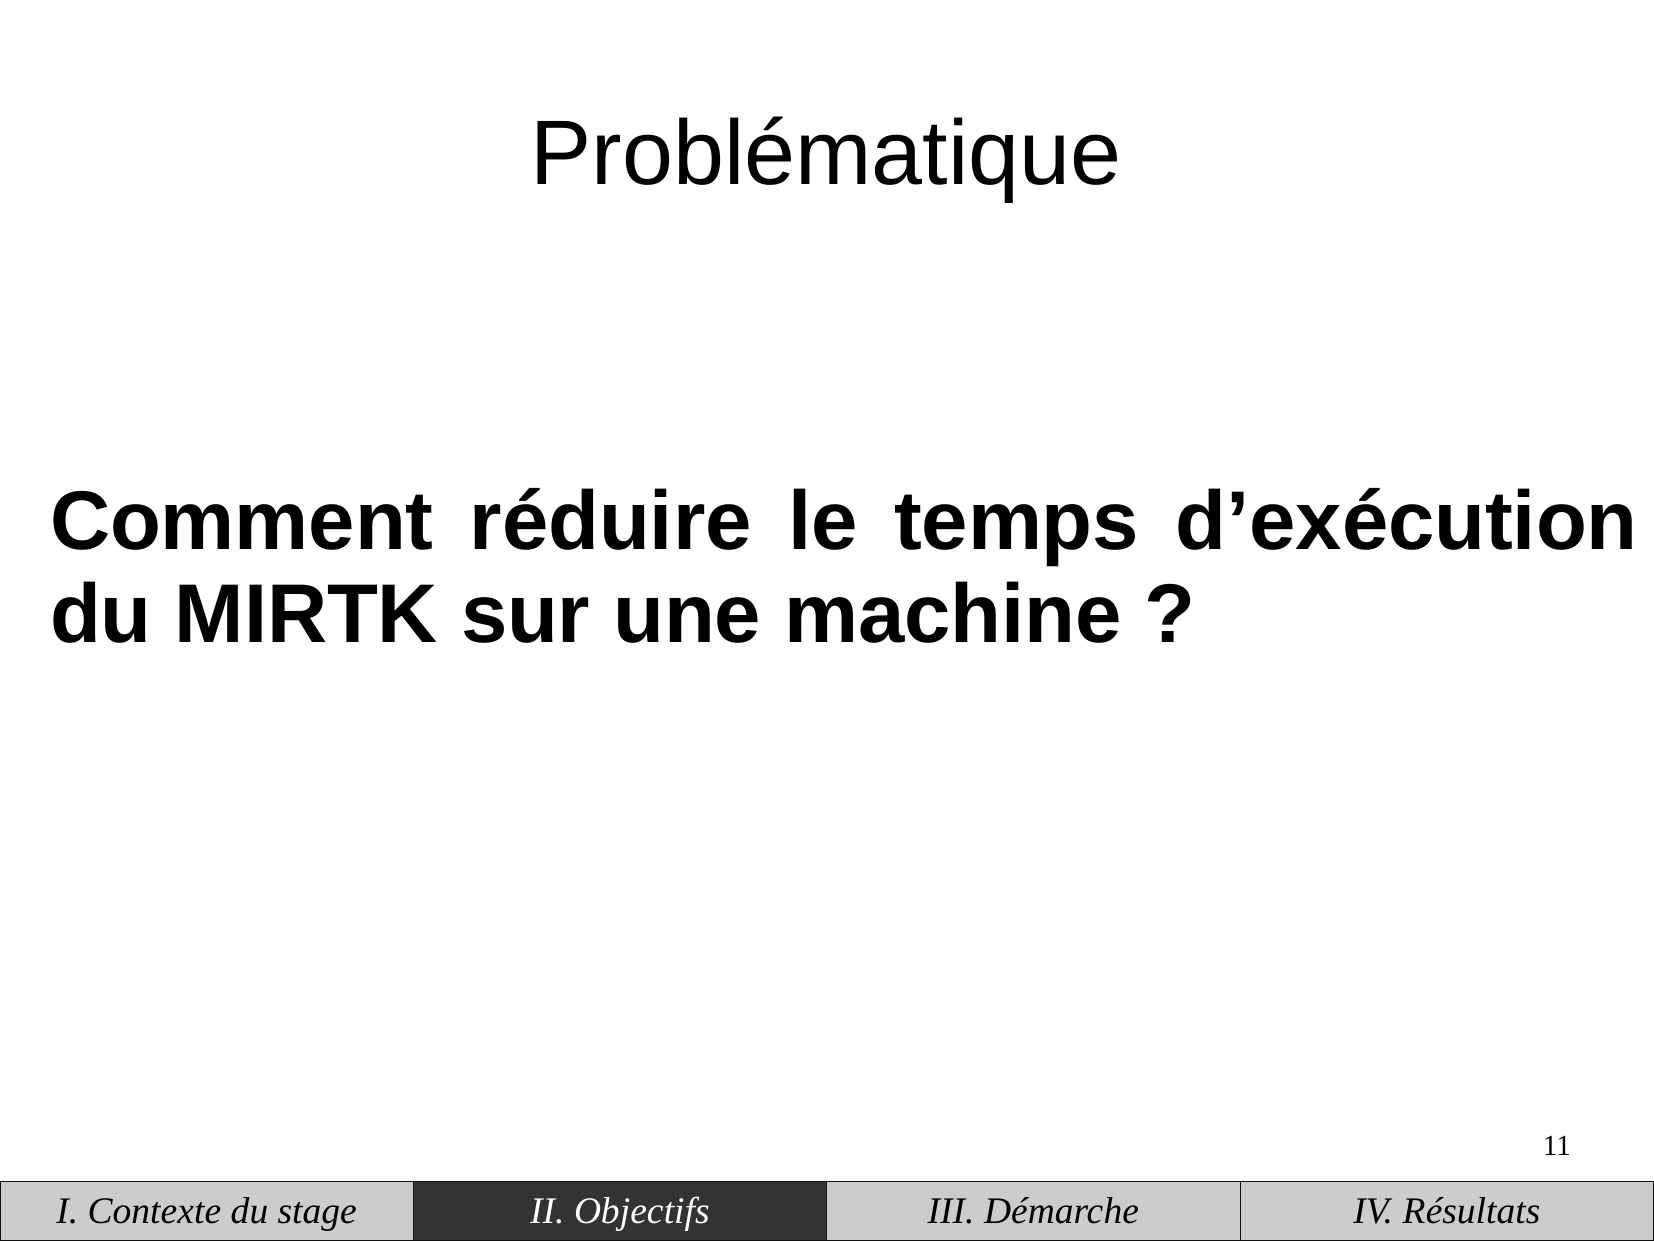

# Problématique
Comment réduire le temps d’exécution du MIRTK sur une machine ?
11
I. Contexte du stage
II. Objectifs
III. Démarche
IV. Résultats